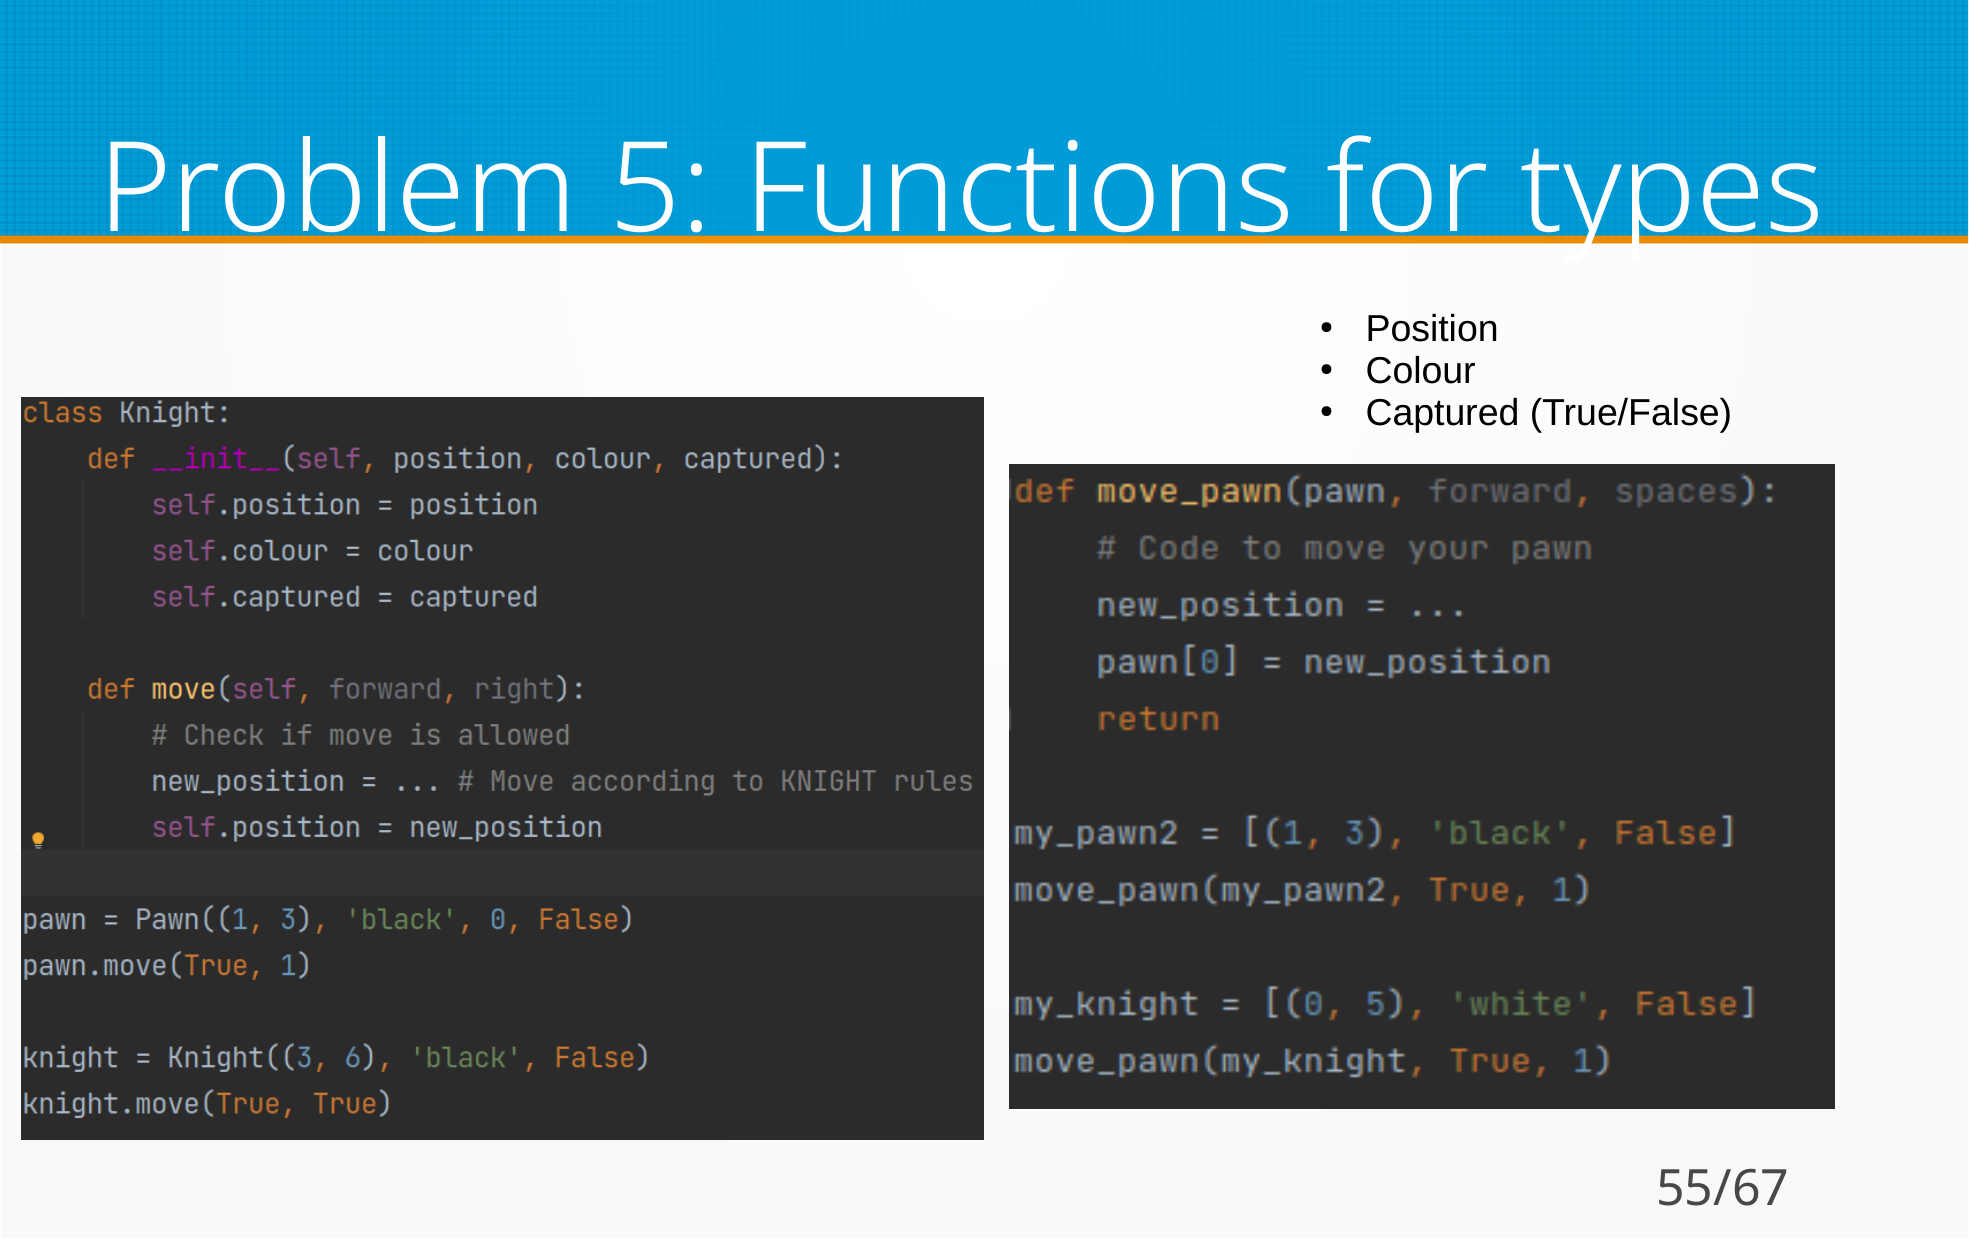

# Problem 5: Functions for types
 Position
 Colour
 Captured (True/False)
55